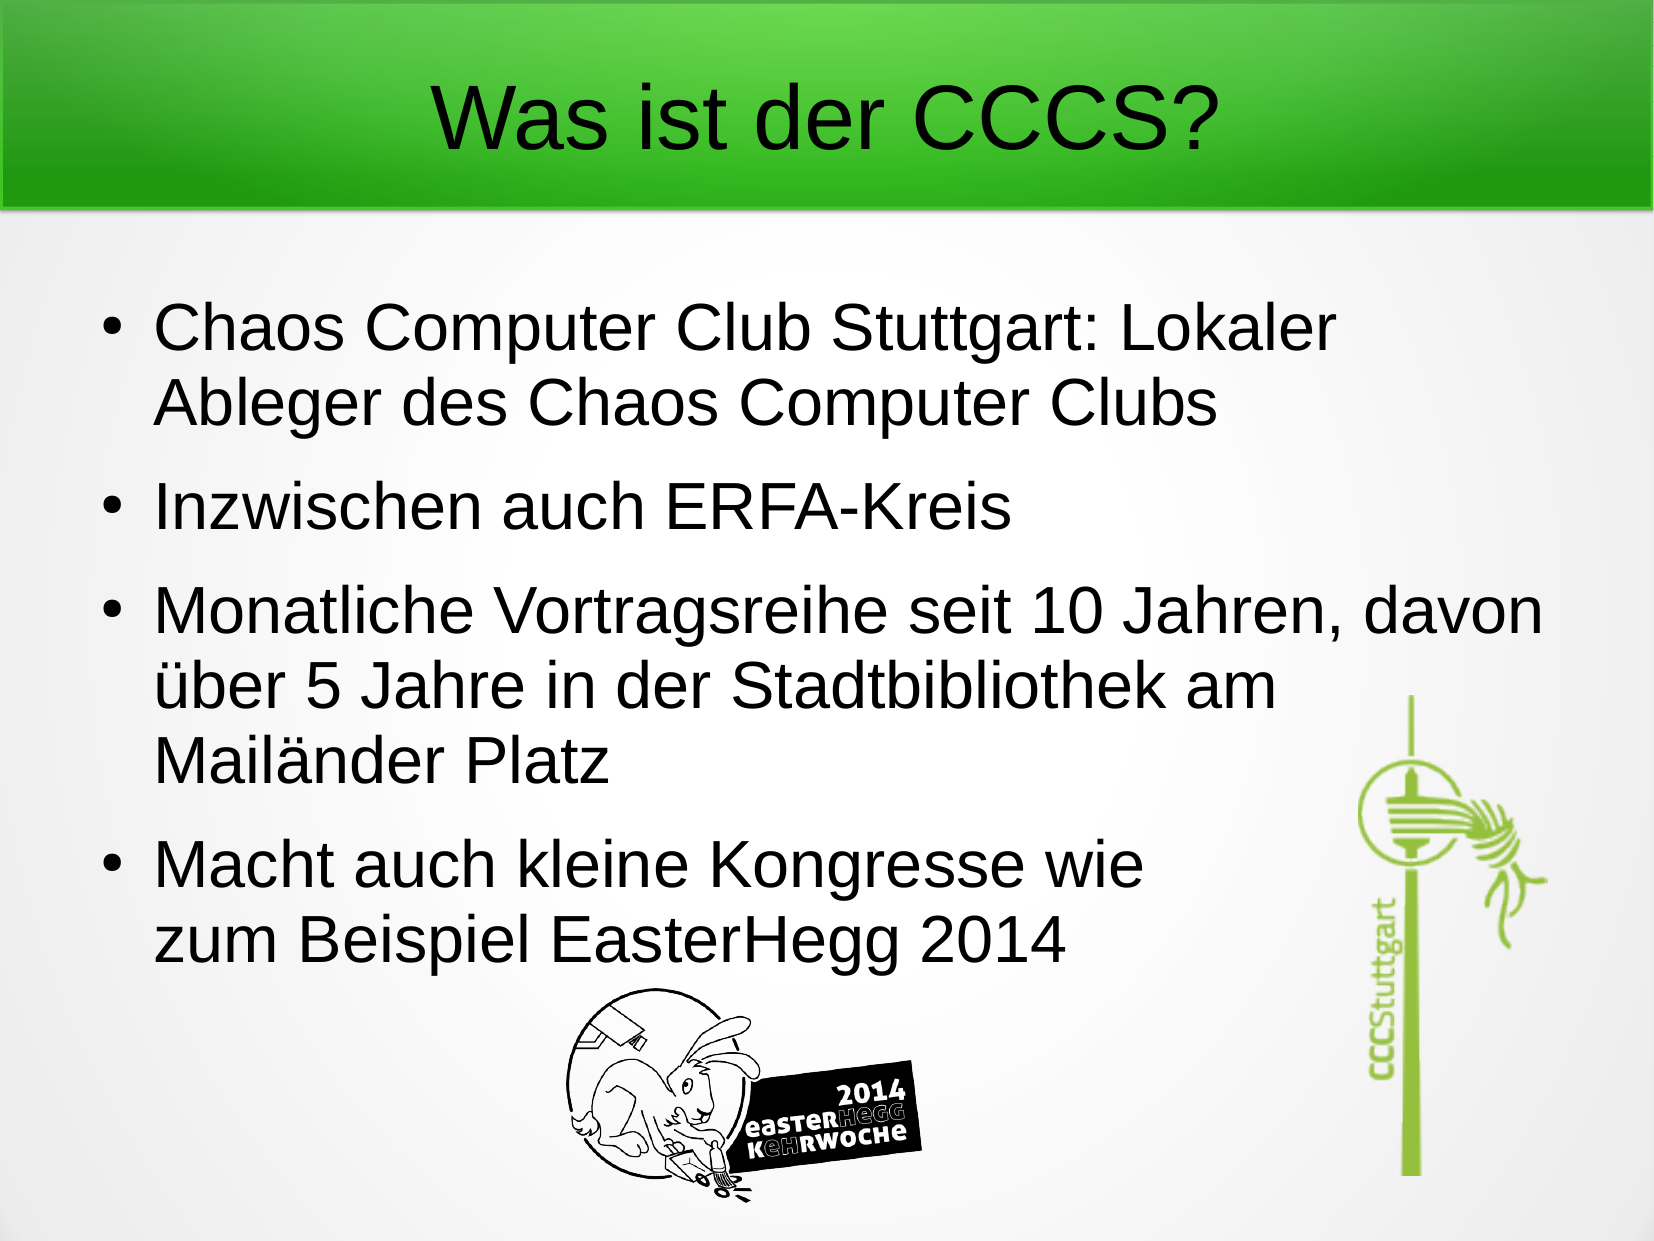

# Was ist der CCCS?
Chaos Computer Club Stuttgart: Lokaler Ableger des Chaos Computer Clubs
Inzwischen auch ERFA-Kreis
Monatliche Vortragsreihe seit 10 Jahren, davon über 5 Jahre in der Stadtbibliothek am Mailänder Platz
Macht auch kleine Kongresse wie
zum Beispiel EasterHegg 2014